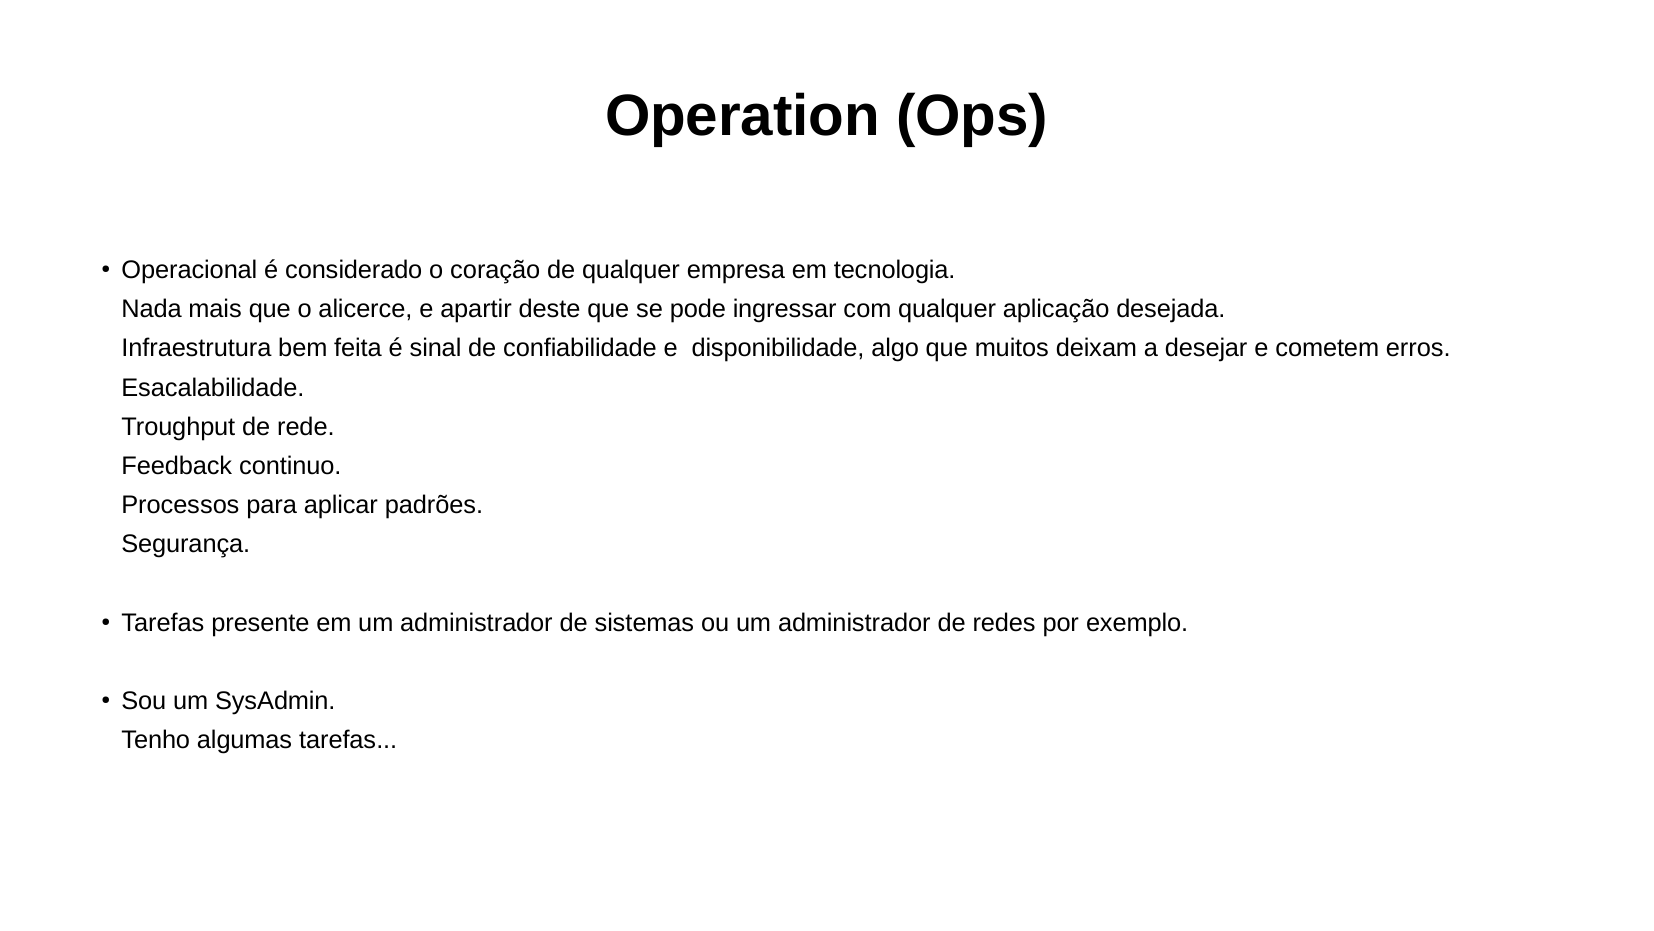

# Operation (Ops)
Operacional é considerado o coração de qualquer empresa em tecnologia.
Nada mais que o alicerce, e apartir deste que se pode ingressar com qualquer aplicação desejada.
Infraestrutura bem feita é sinal de confiabilidade e disponibilidade, algo que muitos deixam a desejar e cometem erros.
Esacalabilidade.
Troughput de rede.
Feedback continuo.
Processos para aplicar padrões.
Segurança.
Tarefas presente em um administrador de sistemas ou um administrador de redes por exemplo.
Sou um SysAdmin.
Tenho algumas tarefas...